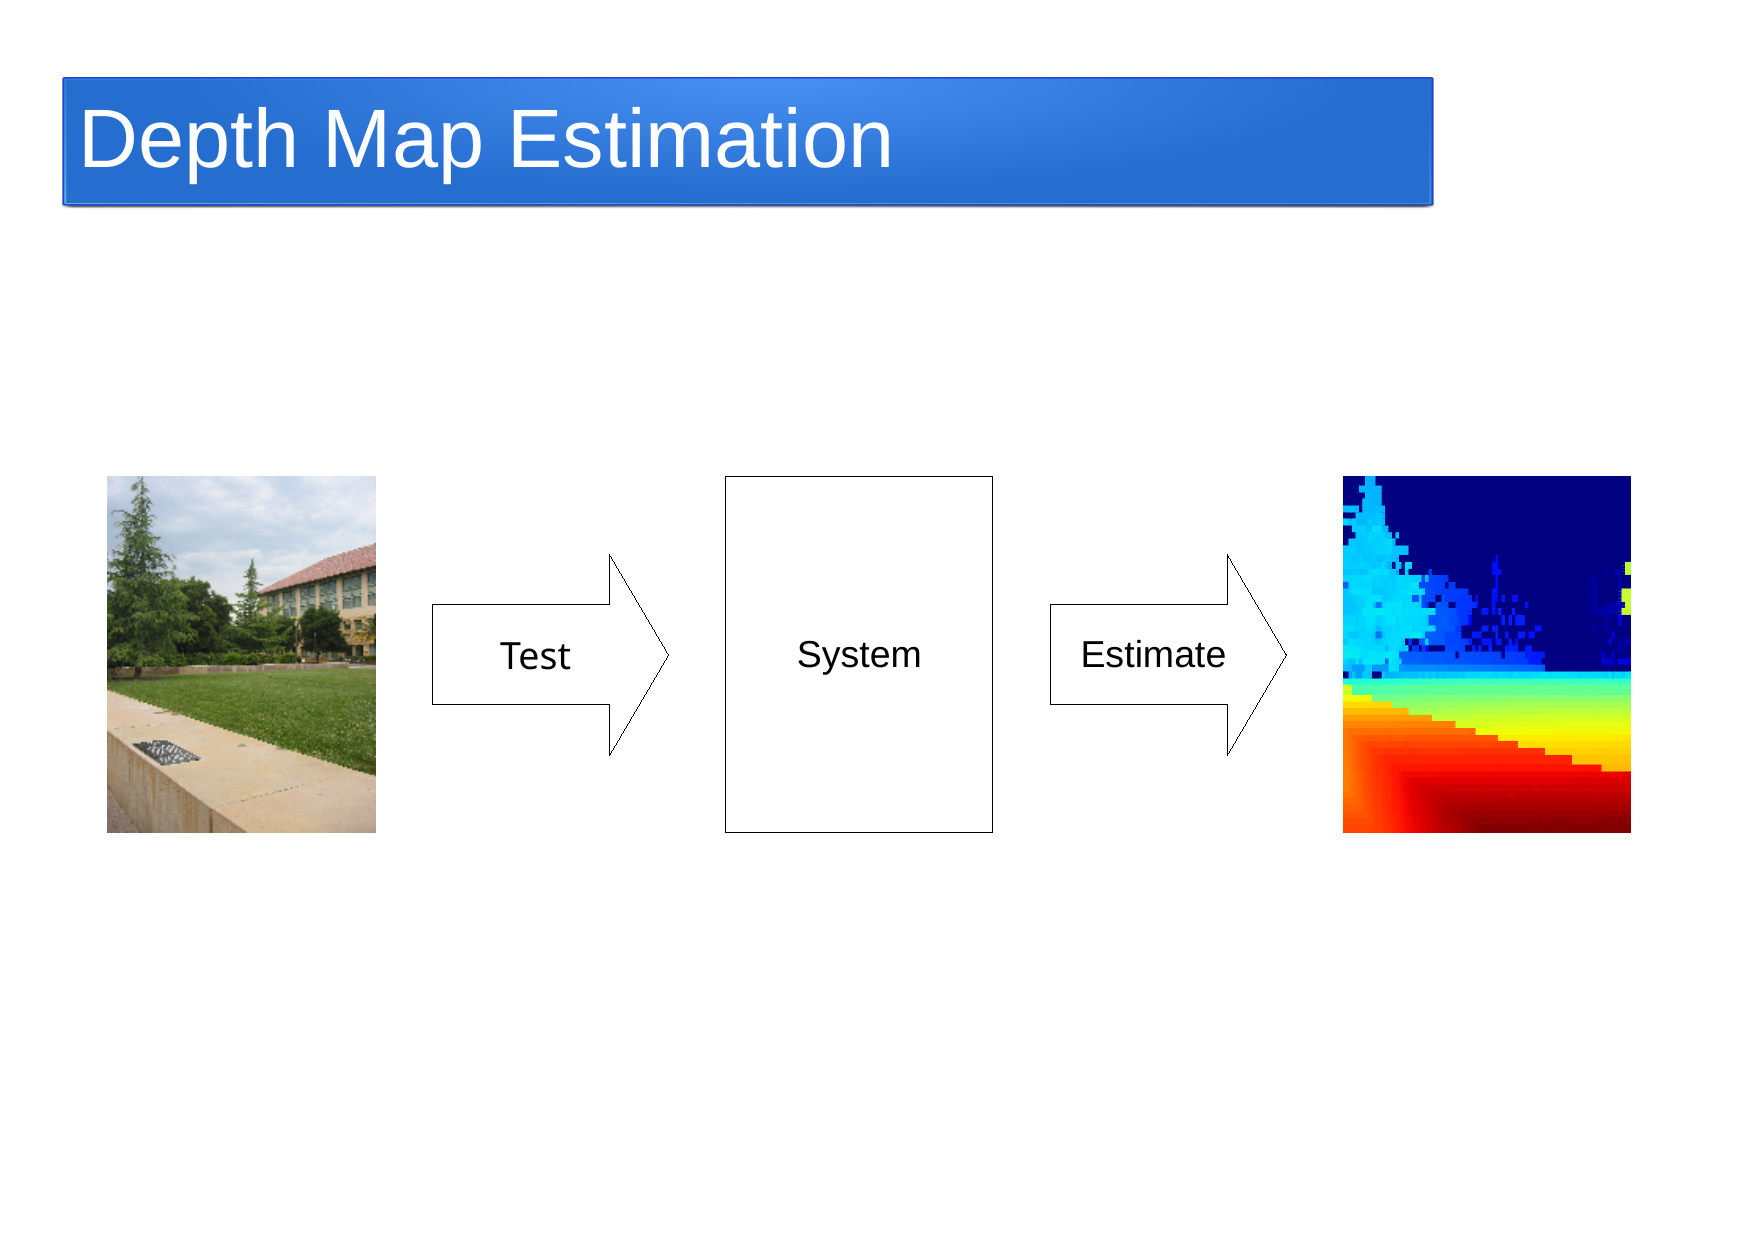

# Depth Map Estimation
System
Test
Estimate